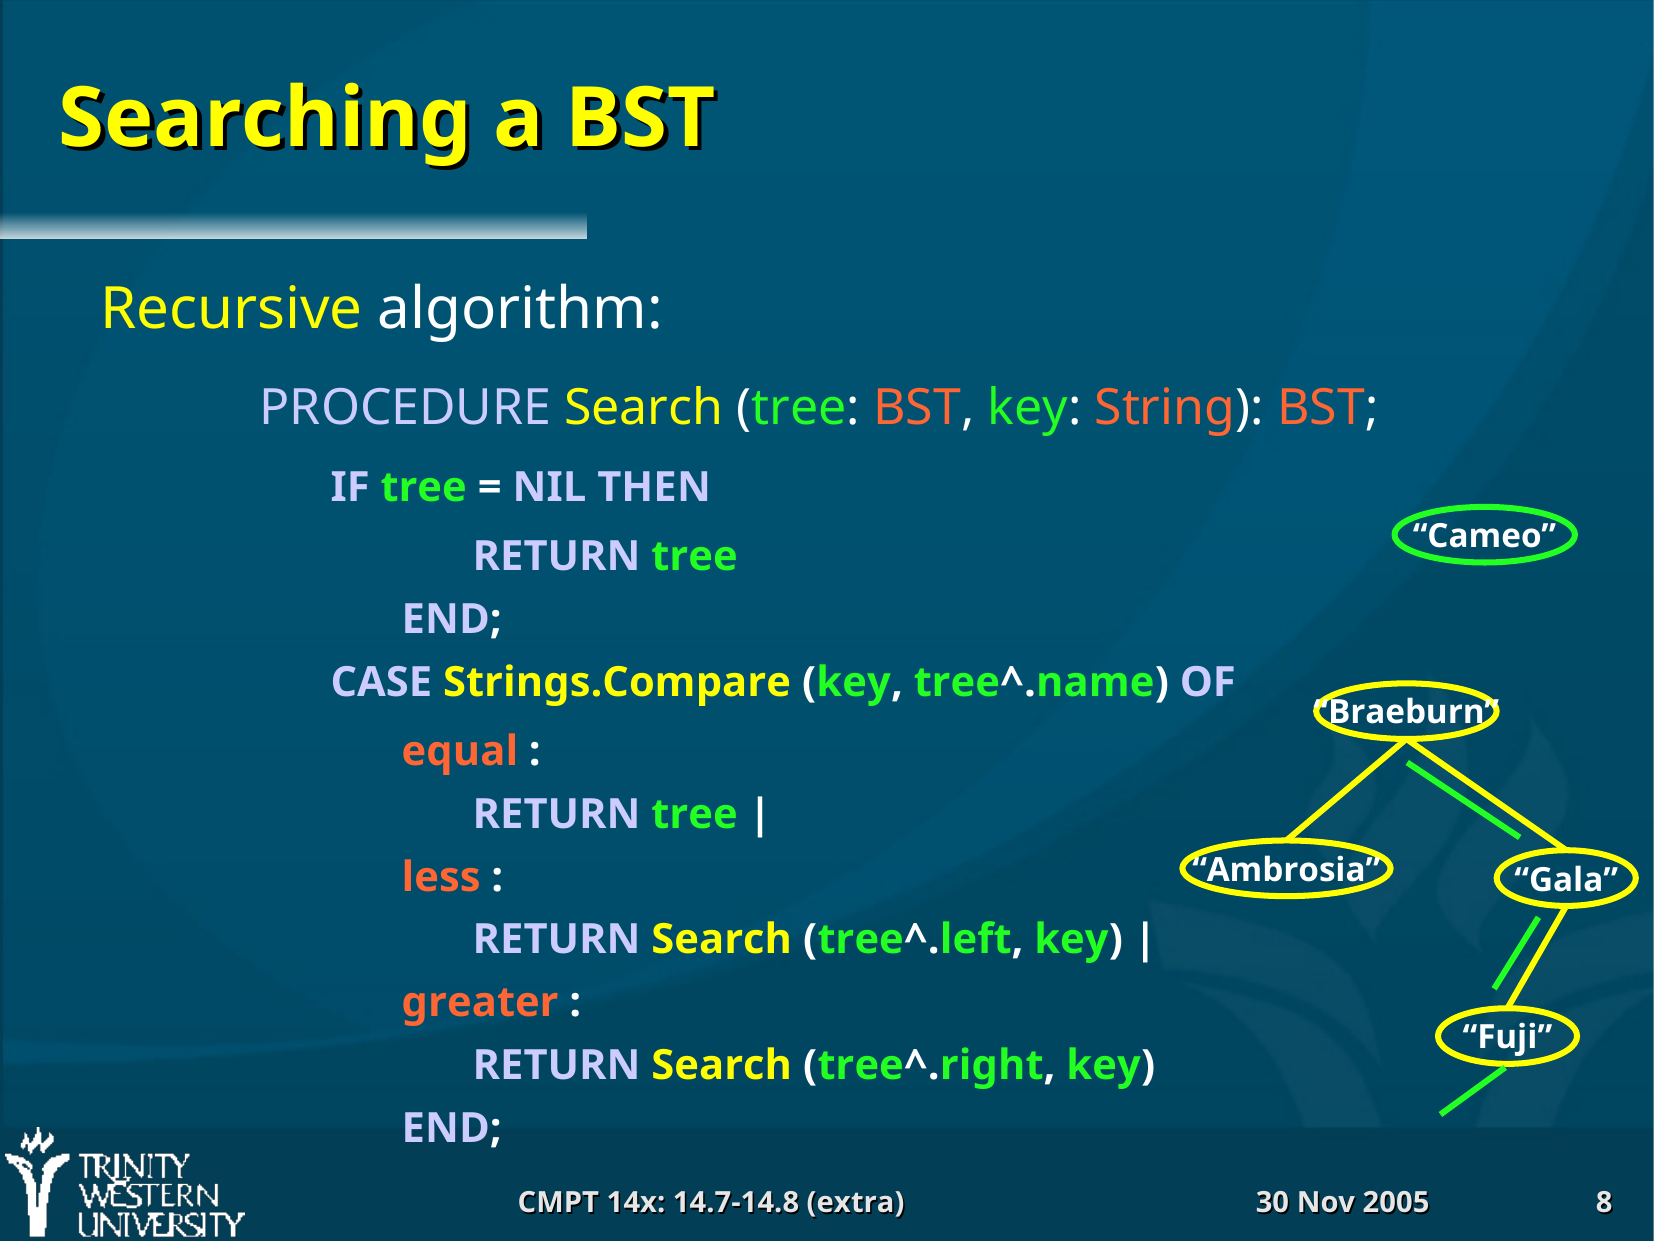

# Searching a BST
Recursive algorithm:
PROCEDURE Search (tree: BST, key: String): BST;
IF tree = NIL THEN
RETURN tree
END;
CASE Strings.Compare (key, tree^.name) OF
equal :
RETURN tree |
less :
RETURN Search (tree^.left, key) |
greater :
RETURN Search (tree^.right, key)
END;
“Cameo”
“Braeburn”
“Ambrosia”
“Gala”
“Fuji”
CMPT 14x: 14.7-14.8 (extra)
30 Nov 2005
8